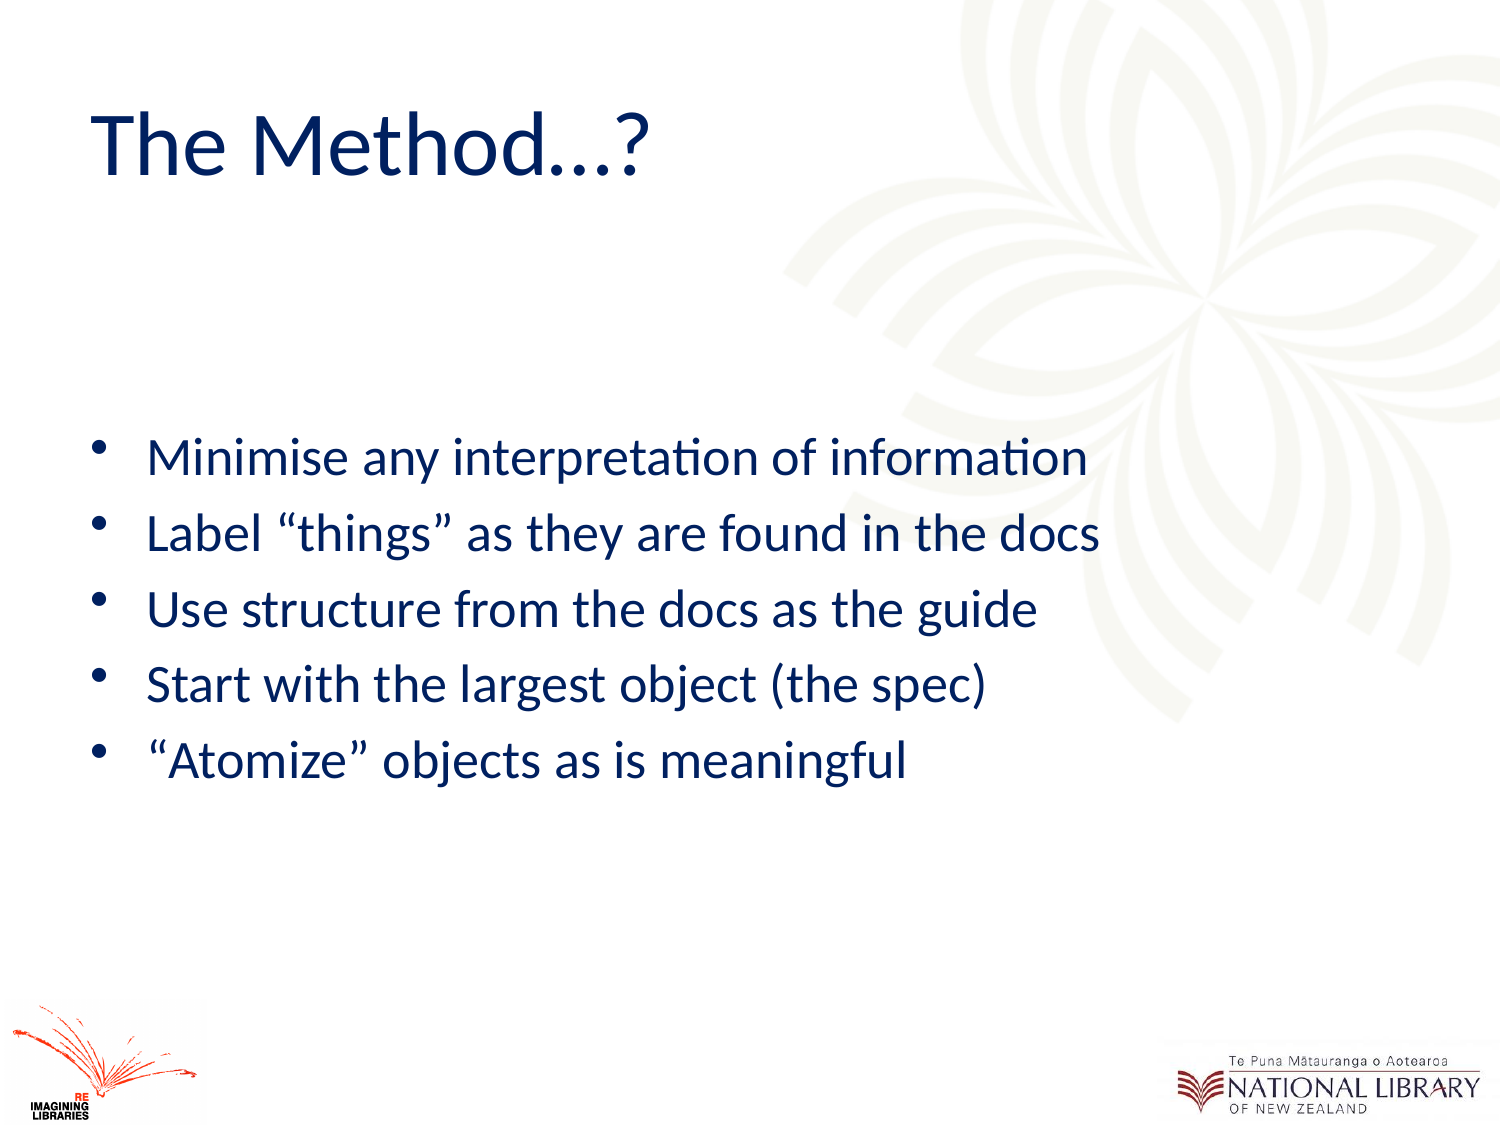

# The Method…?
Minimise any interpretation of information
Label “things” as they are found in the docs
Use structure from the docs as the guide
Start with the largest object (the spec)
“Atomize” objects as is meaningful